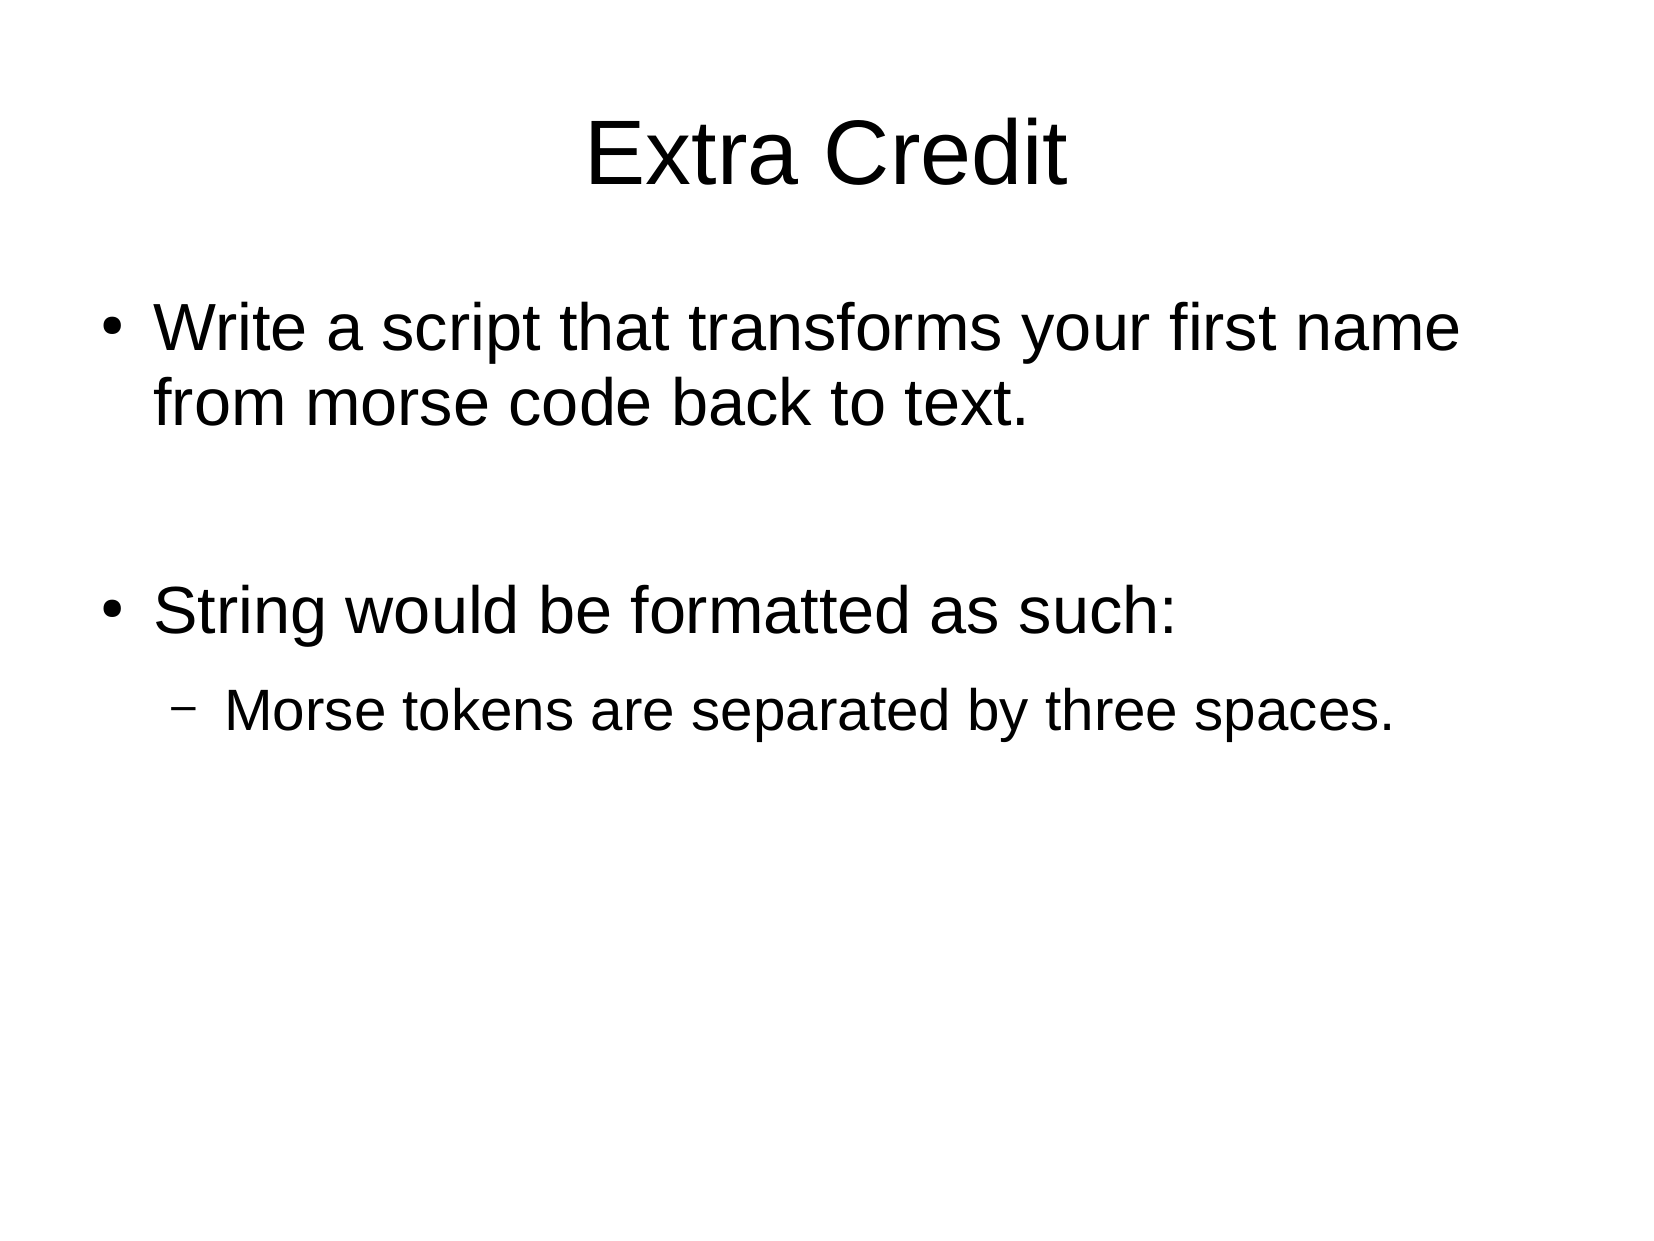

# Extra Credit
Write a script that transforms your first name from morse code back to text.
String would be formatted as such:
Morse tokens are separated by three spaces.